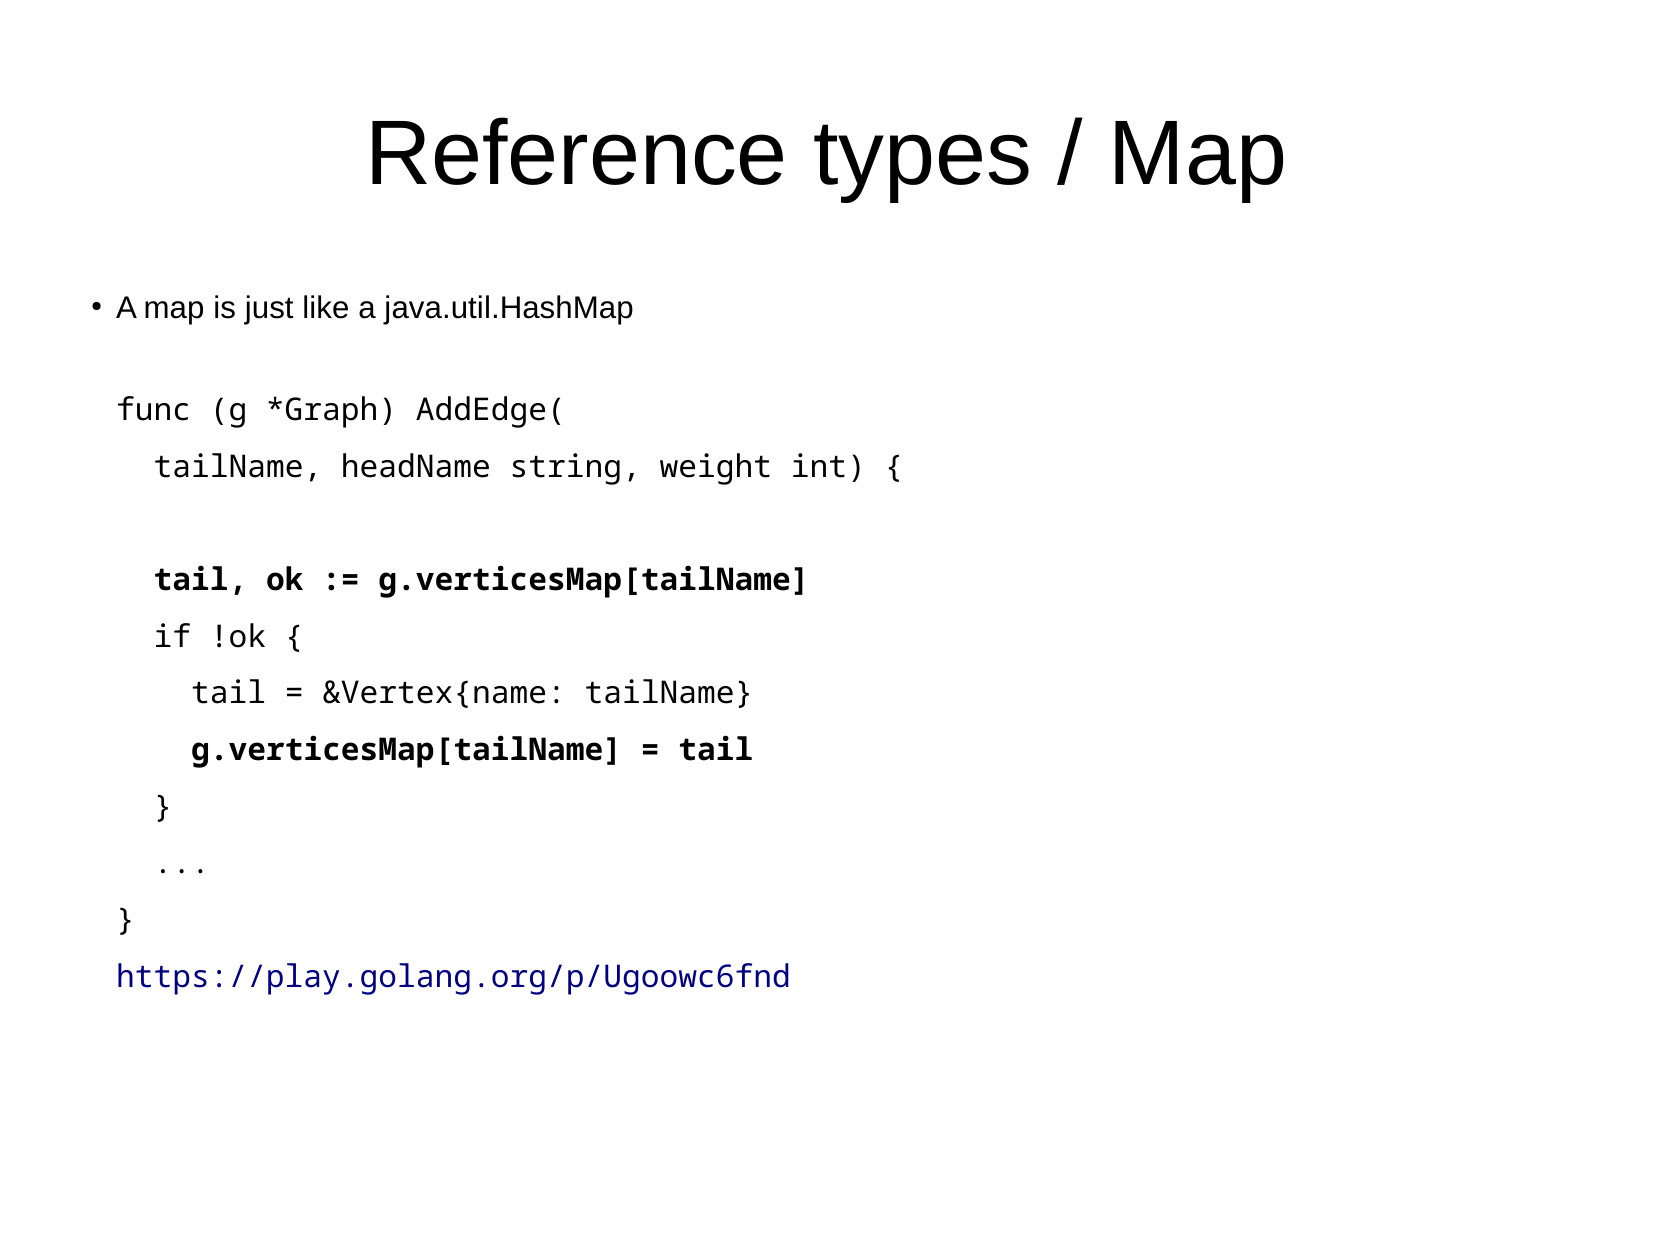

# Reference types / Map
A map is just like a java.util.HashMap
func (g *Graph) AddEdge(
 tailName, headName string, weight int) {
 tail, ok := g.verticesMap[tailName]
 if !ok {
 tail = &Vertex{name: tailName}
 g.verticesMap[tailName] = tail
 }
 ...
}
https://play.golang.org/p/Ugoowc6fnd